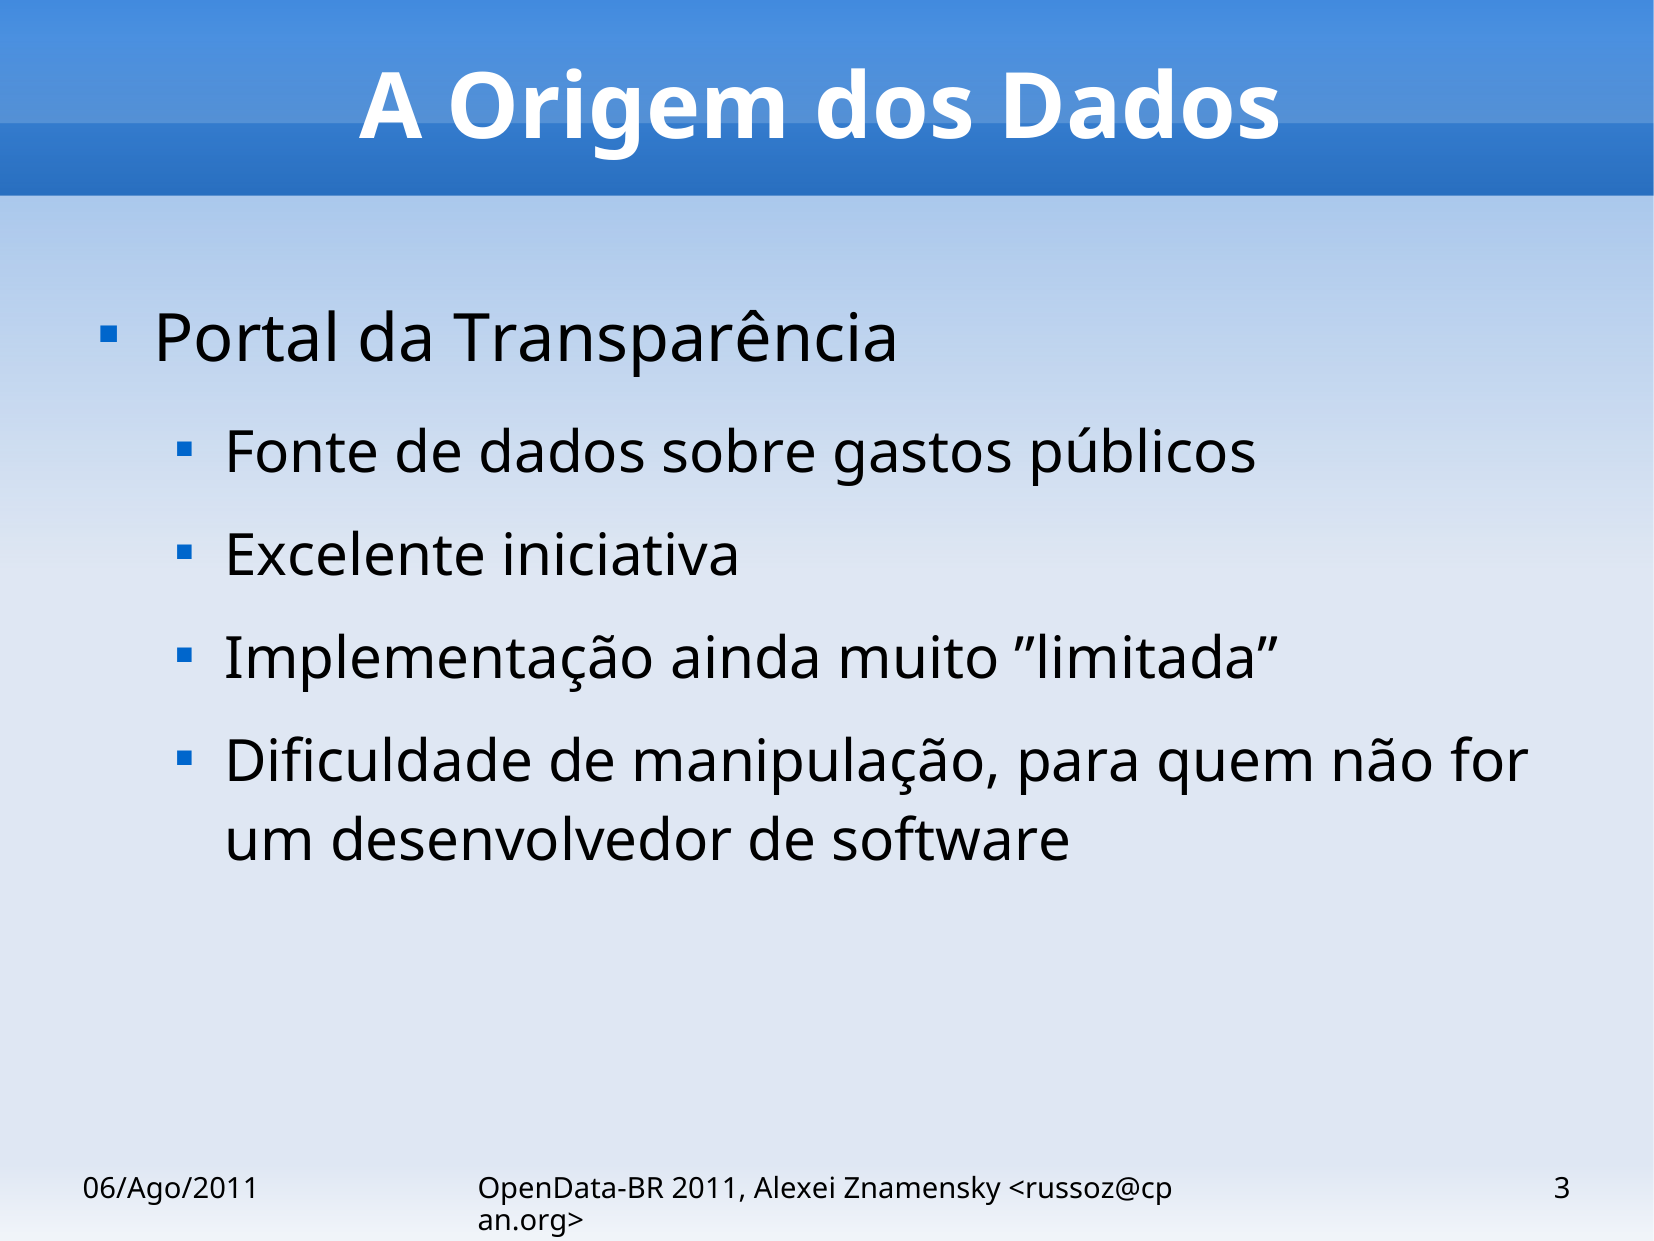

# A Origem dos Dados
Portal da Transparência
Fonte de dados sobre gastos públicos
Excelente iniciativa
Implementação ainda muito ”limitada”
Dificuldade de manipulação, para quem não for um desenvolvedor de software
06/Ago/2011
OpenData-BR 2011, Alexei Znamensky <russoz@cpan.org>
3